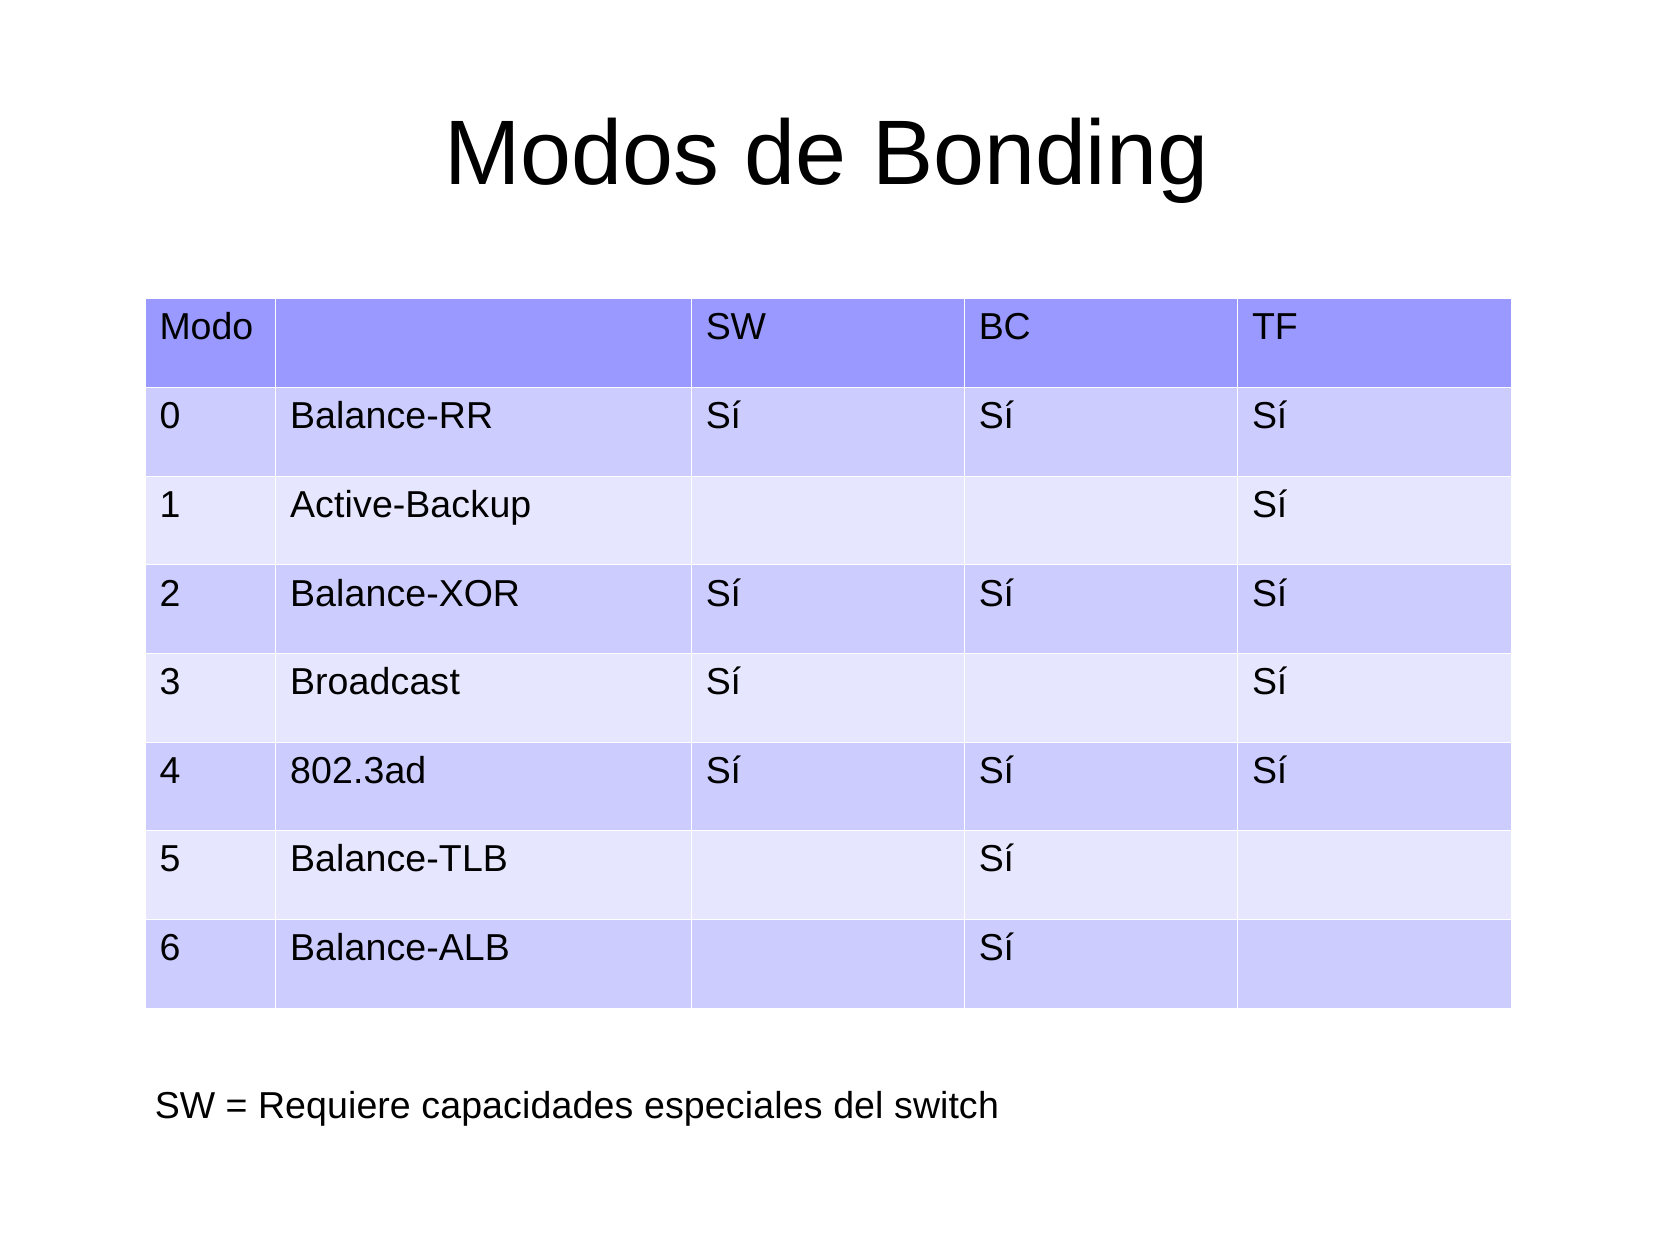

# Modos de Bonding
| Modo | | SW | BC | TF |
| --- | --- | --- | --- | --- |
| 0 | Balance-RR | Sí | Sí | Sí |
| 1 | Active-Backup | | | Sí |
| 2 | Balance-XOR | Sí | Sí | Sí |
| 3 | Broadcast | Sí | | Sí |
| 4 | 802.3ad | Sí | Sí | Sí |
| 5 | Balance-TLB | | Sí | |
| 6 | Balance-ALB | | Sí | |
SW = Requiere capacidades especiales del switch